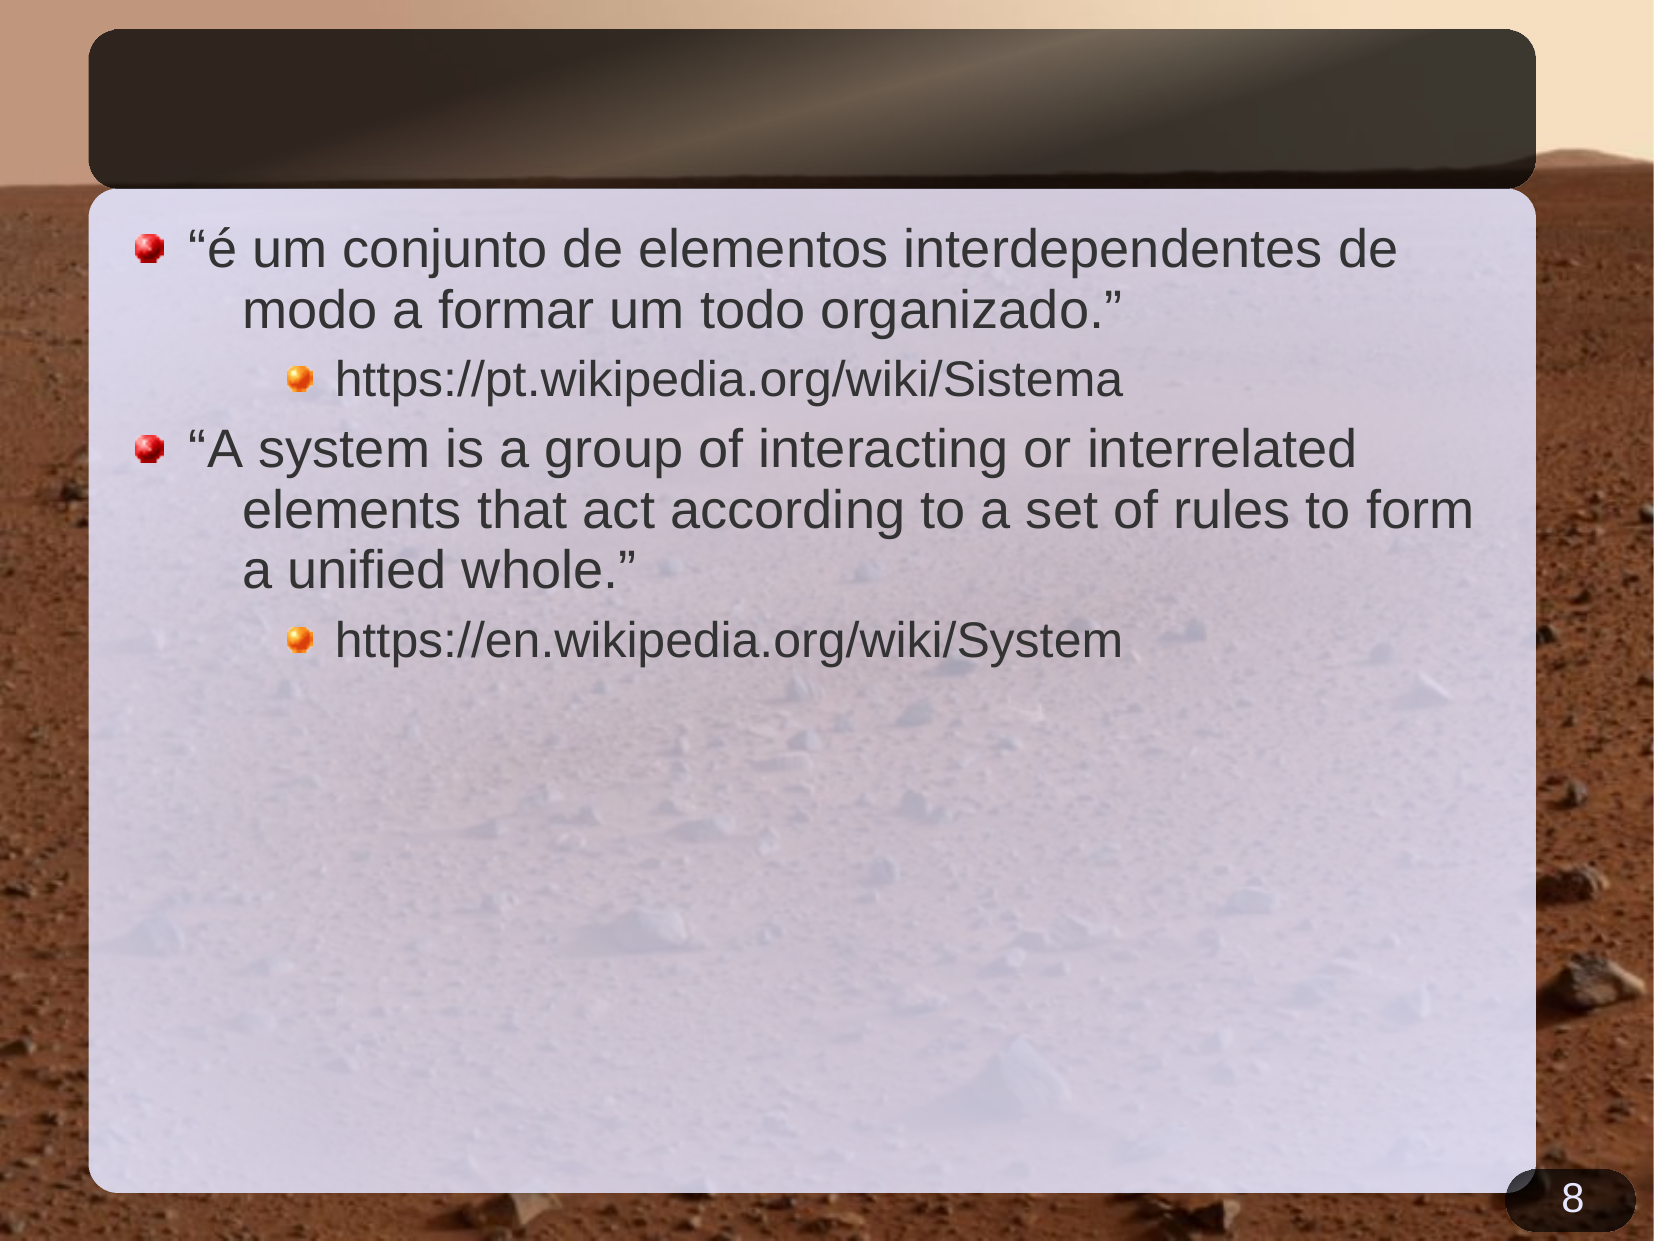

#
“é um conjunto de elementos interdependentes de modo a formar um todo organizado.”
https://pt.wikipedia.org/wiki/Sistema
“A system is a group of interacting or interrelated elements that act according to a set of rules to form a unified whole.”
https://en.wikipedia.org/wiki/System